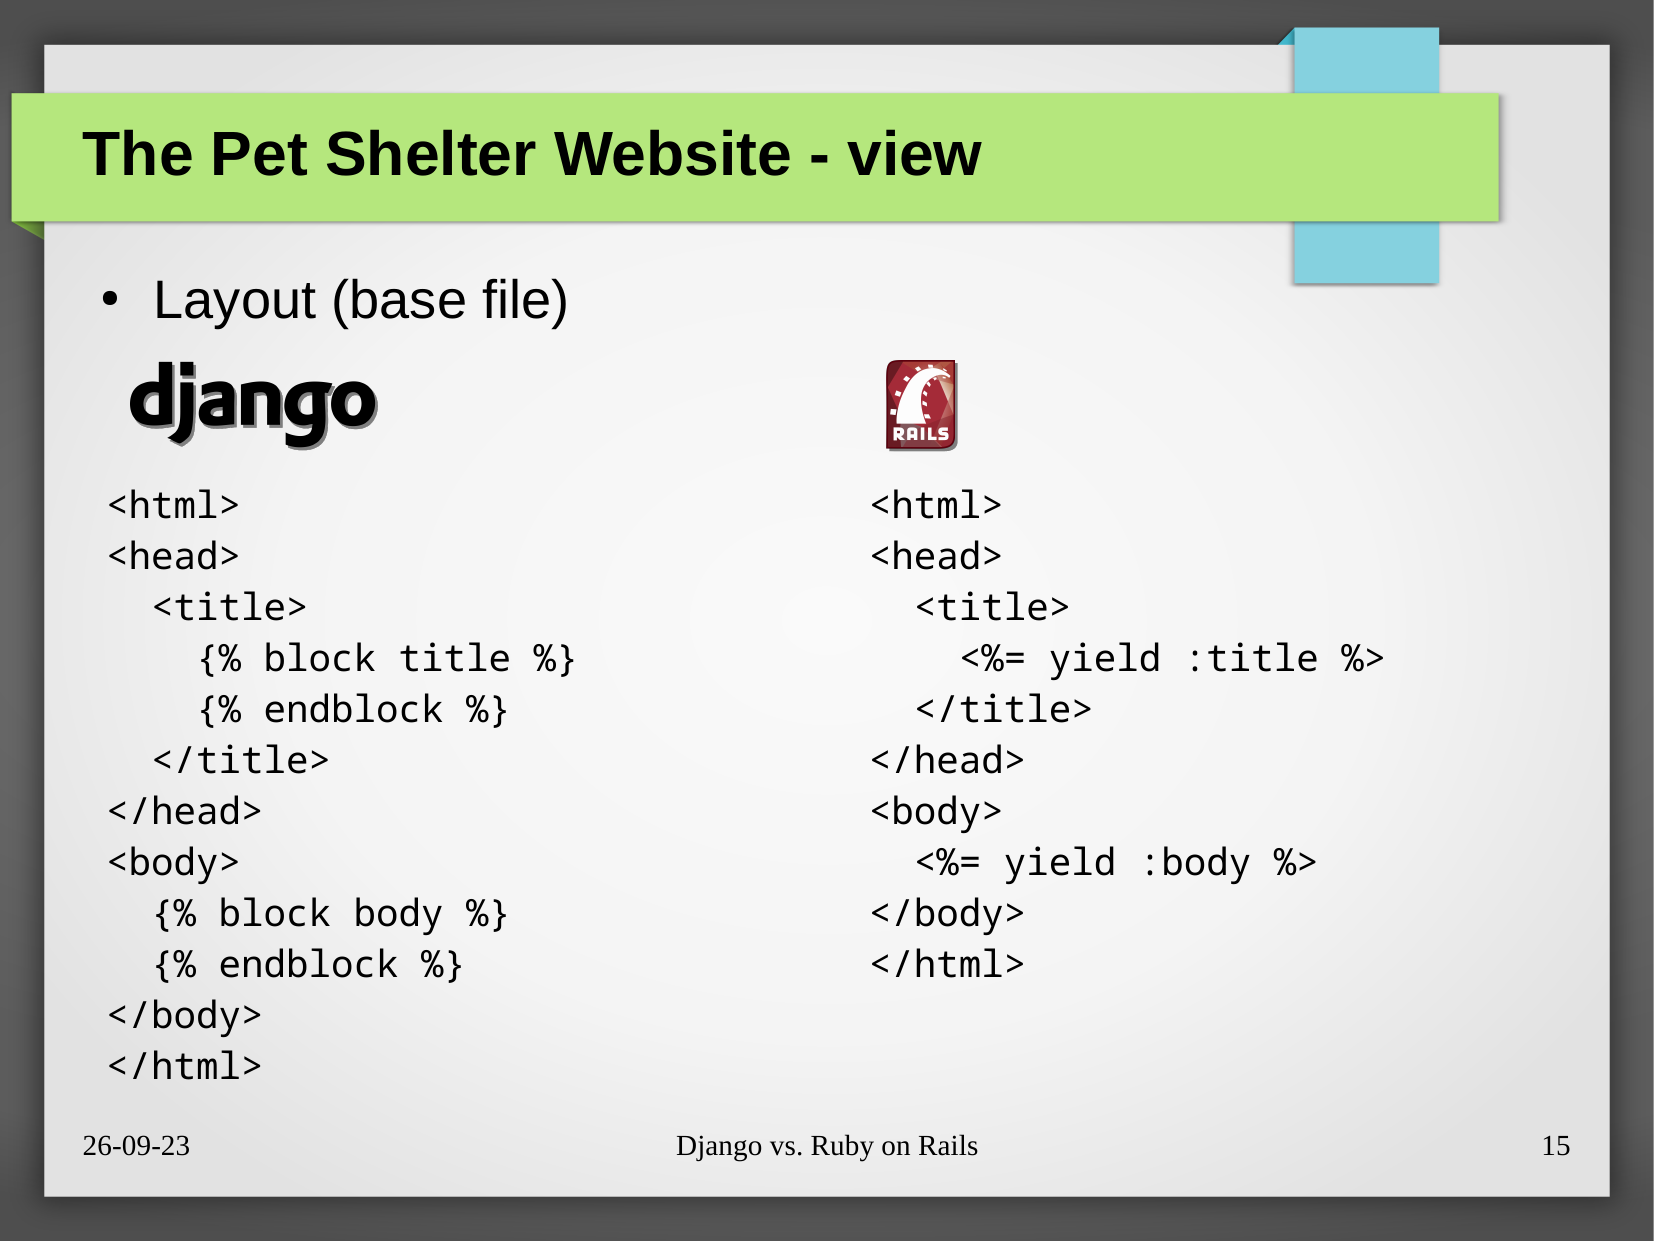

# The Pet Shelter Website - view
Layout (base file)
<html>
<head>
 <title>
 {% block title %}
 {% endblock %}
 </title>
</head>
<body>
 {% block body %}
 {% endblock %}
</body>
</html>
<html>
<head>
 <title>
 <%= yield :title %>
 </title>
</head>
<body>
 <%= yield :body %>
</body>
</html>
Django vs. Ruby on Rails
15